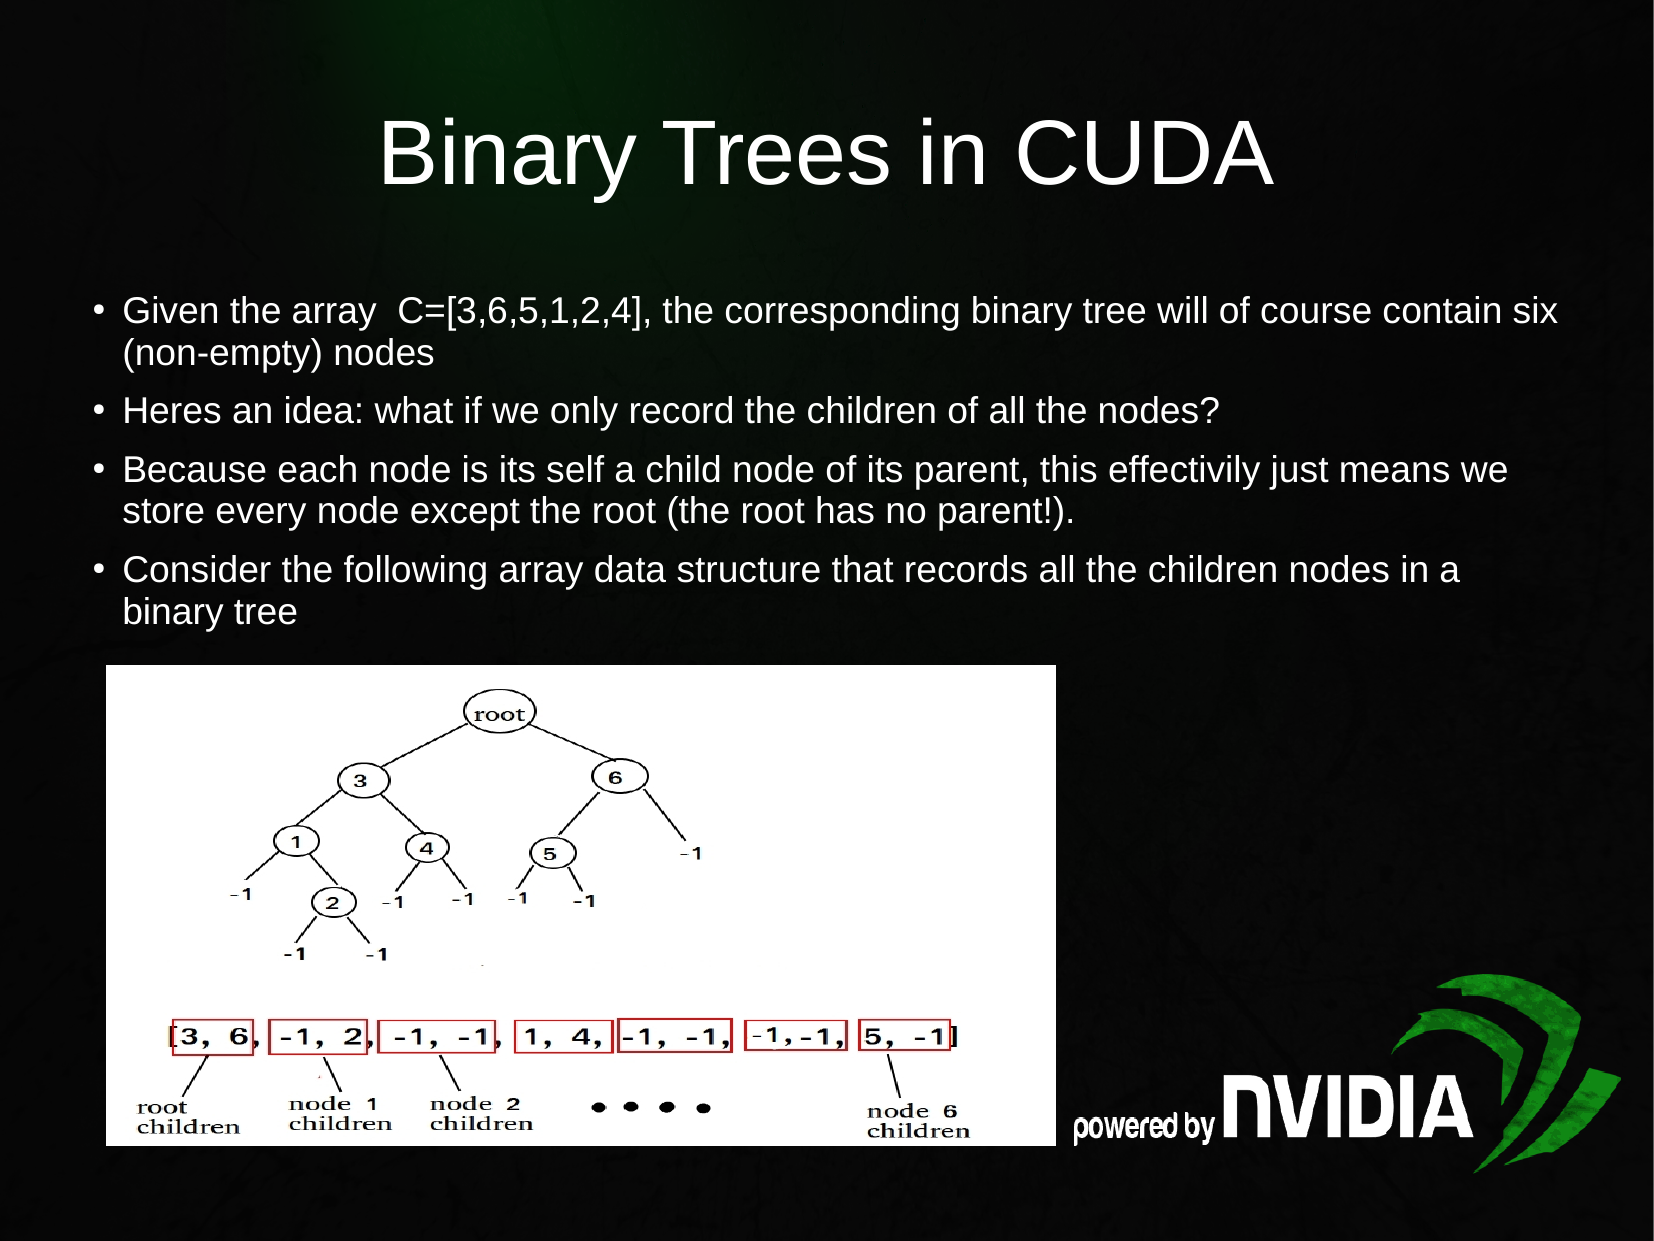

# Binary Trees in CUDA
Given the array C=[3,6,5,1,2,4], the corresponding binary tree will of course contain six (non-empty) nodes
Heres an idea: what if we only record the children of all the nodes?
Because each node is its self a child node of its parent, this effectivily just means we store every node except the root (the root has no parent!).
Consider the following array data structure that records all the children nodes in a binary tree